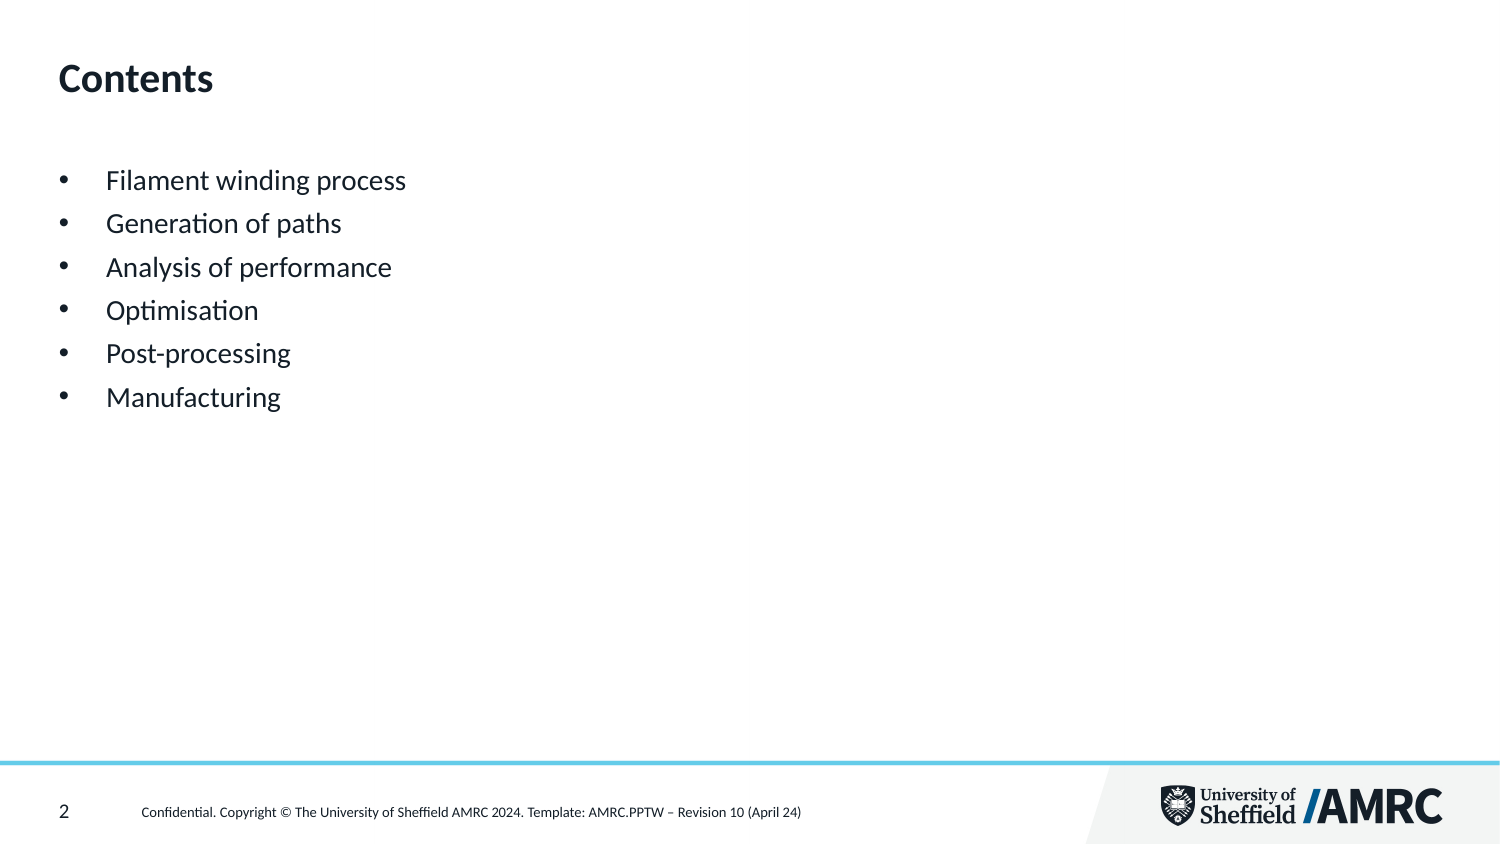

# Contents
Filament winding process
Generation of paths
Analysis of performance
Optimisation
Post-processing
Manufacturing
2